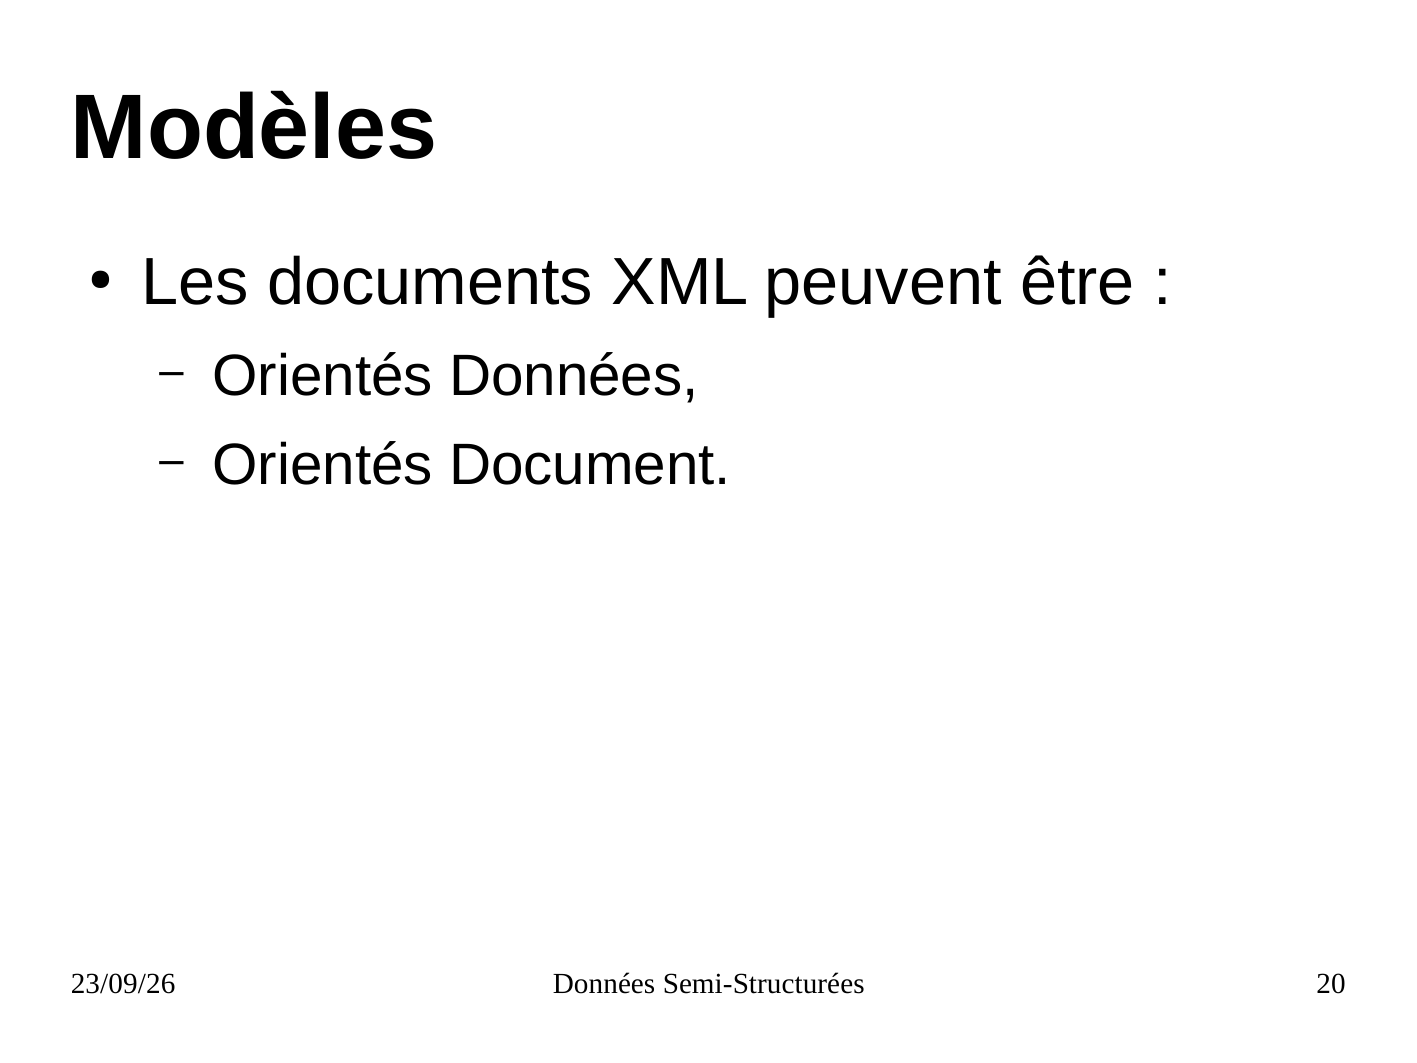

# Modèles
Les documents XML peuvent être :
Orientés Données,
Orientés Document.
Données Semi-Structurées
20